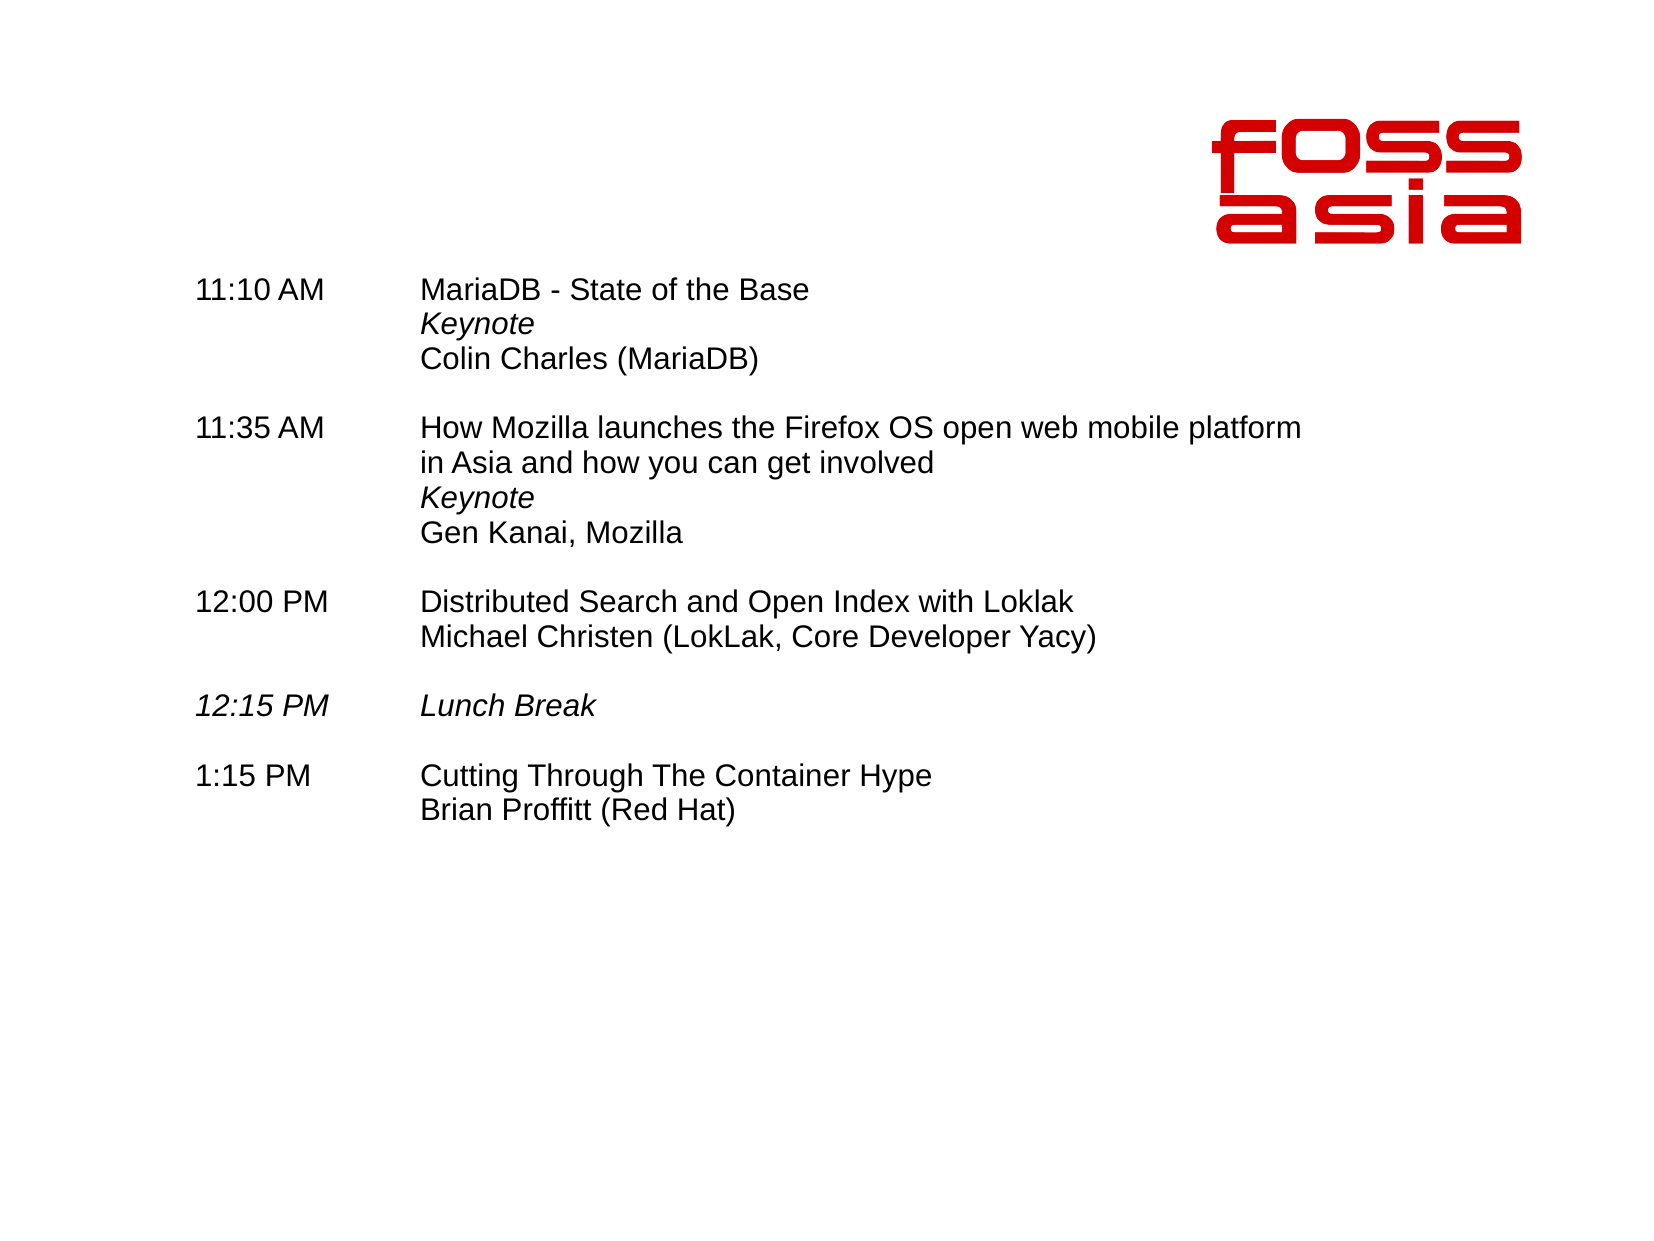

# 11:10 AM 		MariaDB - State of the Base Keynote Colin Charles (MariaDB) 11:35 AM 		How Mozilla launches the Firefox OS open web mobile platform in Asia and how you can get involved Keynote Gen Kanai, Mozilla 12:00 PM 		Distributed Search and Open Index with Loklak Michael Christen (LokLak, Core Developer Yacy) 12:15 PM 		Lunch Break 1:15 PM		Cutting Through The Container Hype Brian Proffitt (Red Hat)